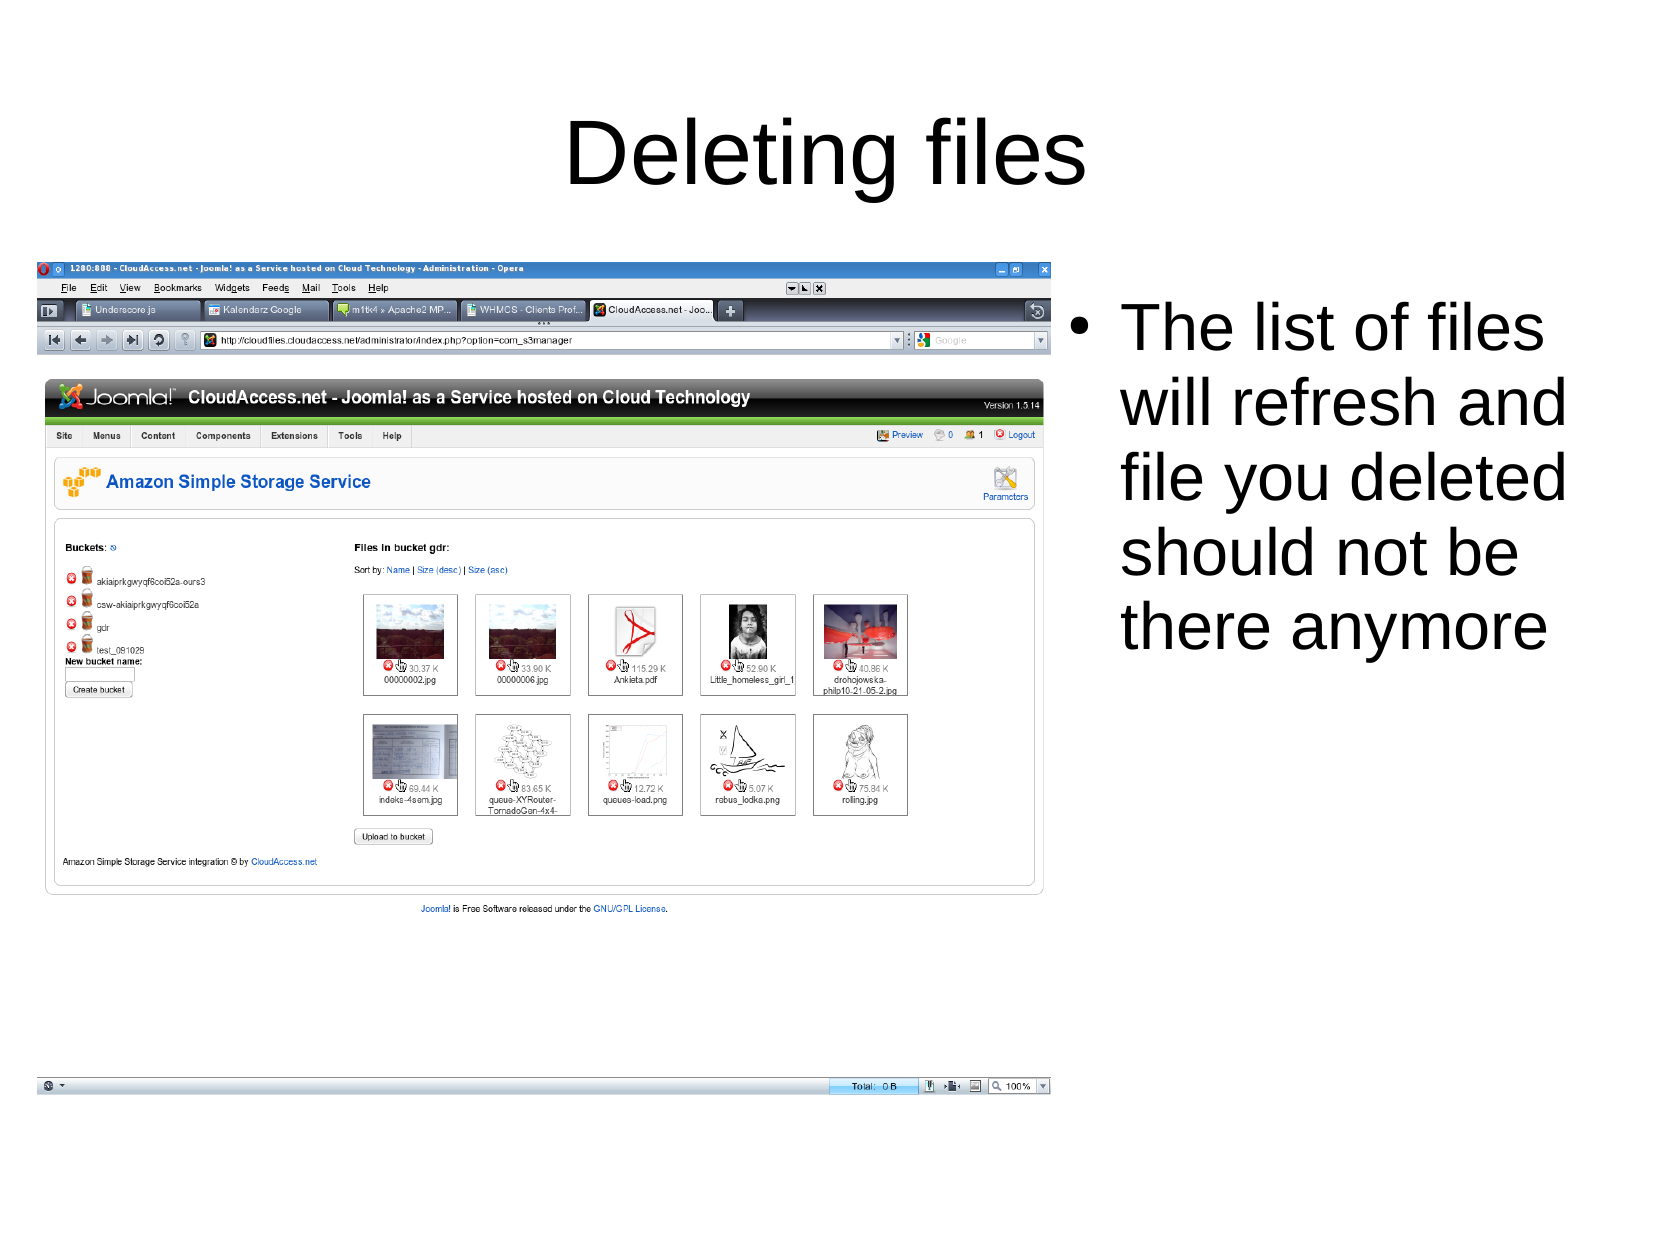

# Deleting files
The list of files will refresh and file you deleted should not be there anymore